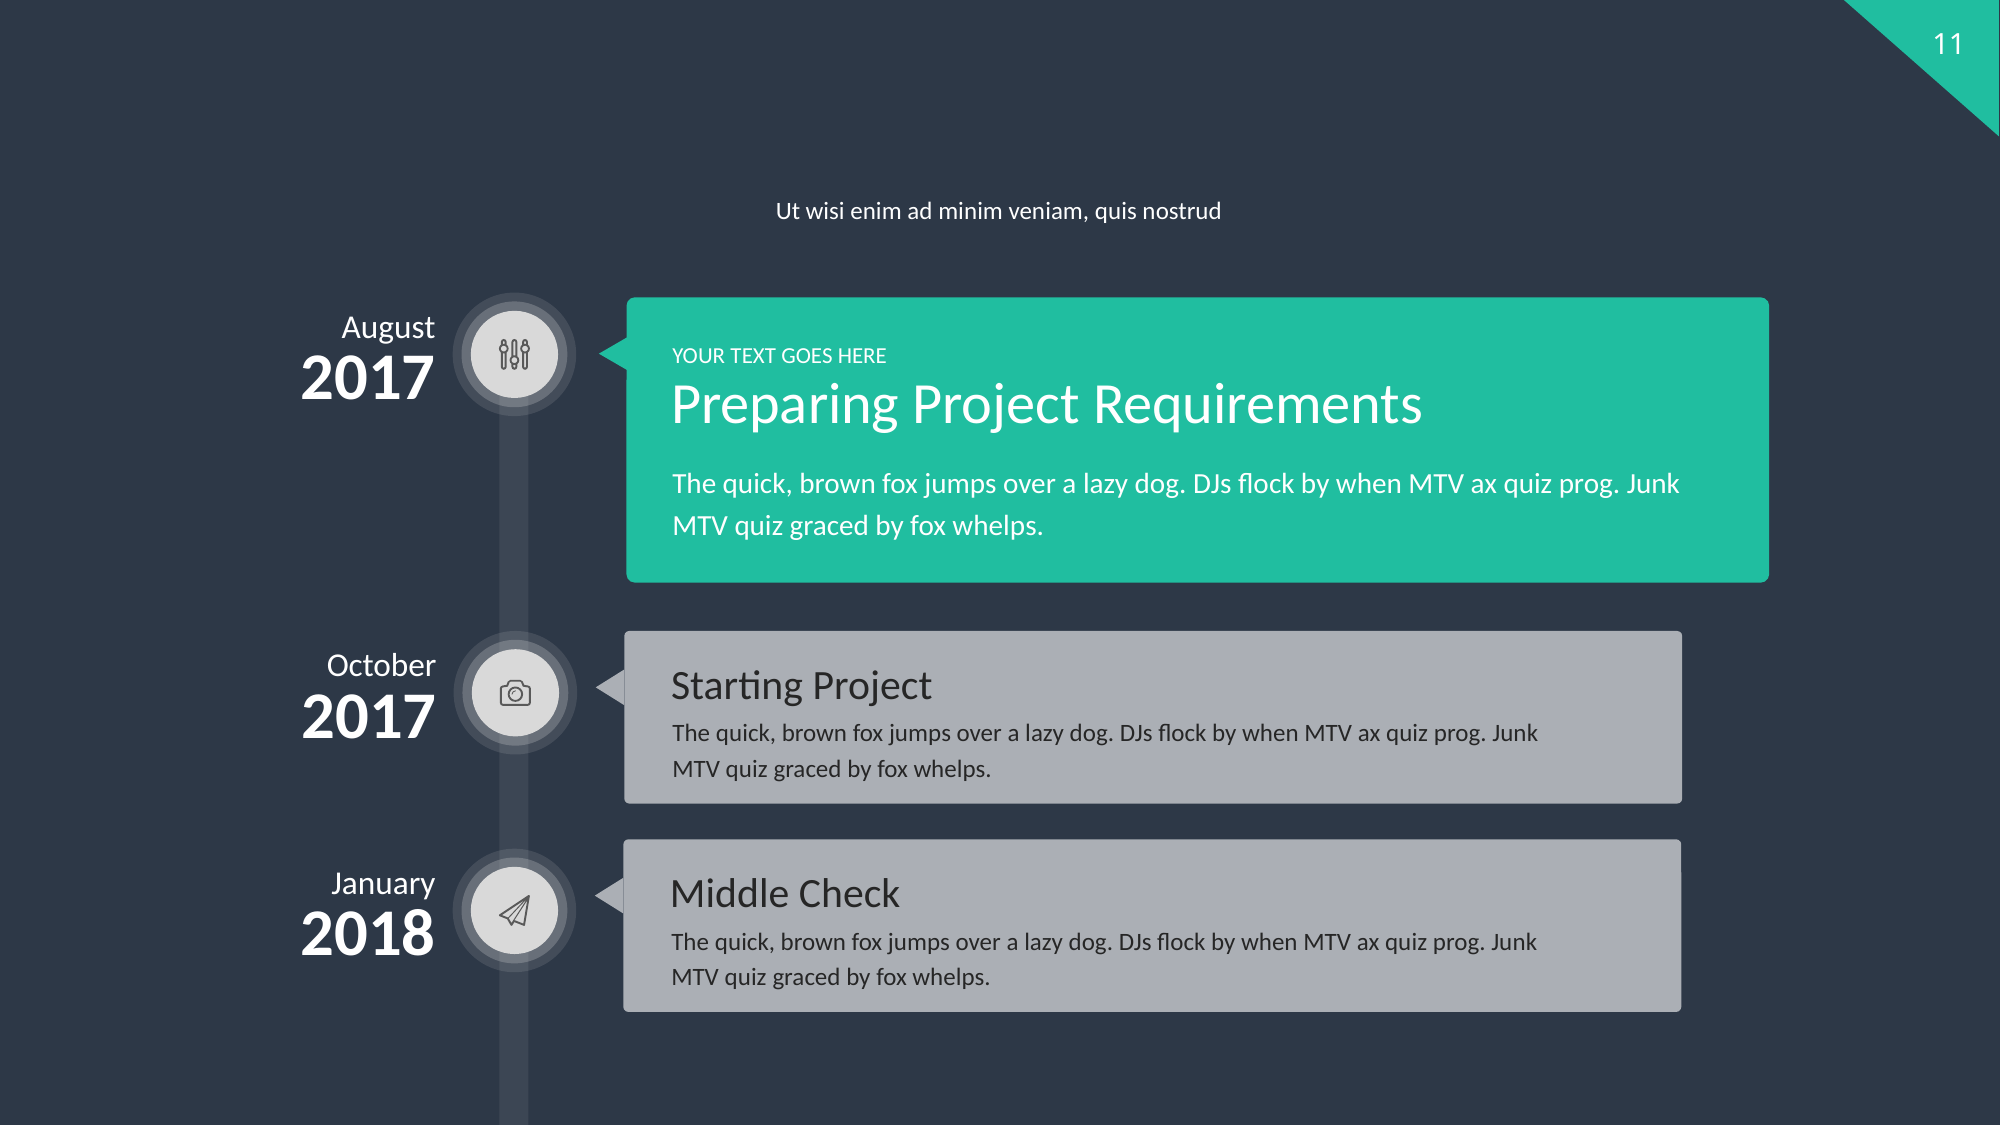

# Ut wisi enim ad minim veniam, quis nostrud
August
2017
YOUR TEXT GOES HERE
Preparing Project Requirements
The quick, brown fox jumps over a lazy dog. DJs flock by when MTV ax quiz prog. Junk MTV quiz graced by fox whelps.
October
2017
Starting Project
The quick, brown fox jumps over a lazy dog. DJs flock by when MTV ax quiz prog. Junk MTV quiz graced by fox whelps.
January
2018
Middle Check
The quick, brown fox jumps over a lazy dog. DJs flock by when MTV ax quiz prog. Junk MTV quiz graced by fox whelps.